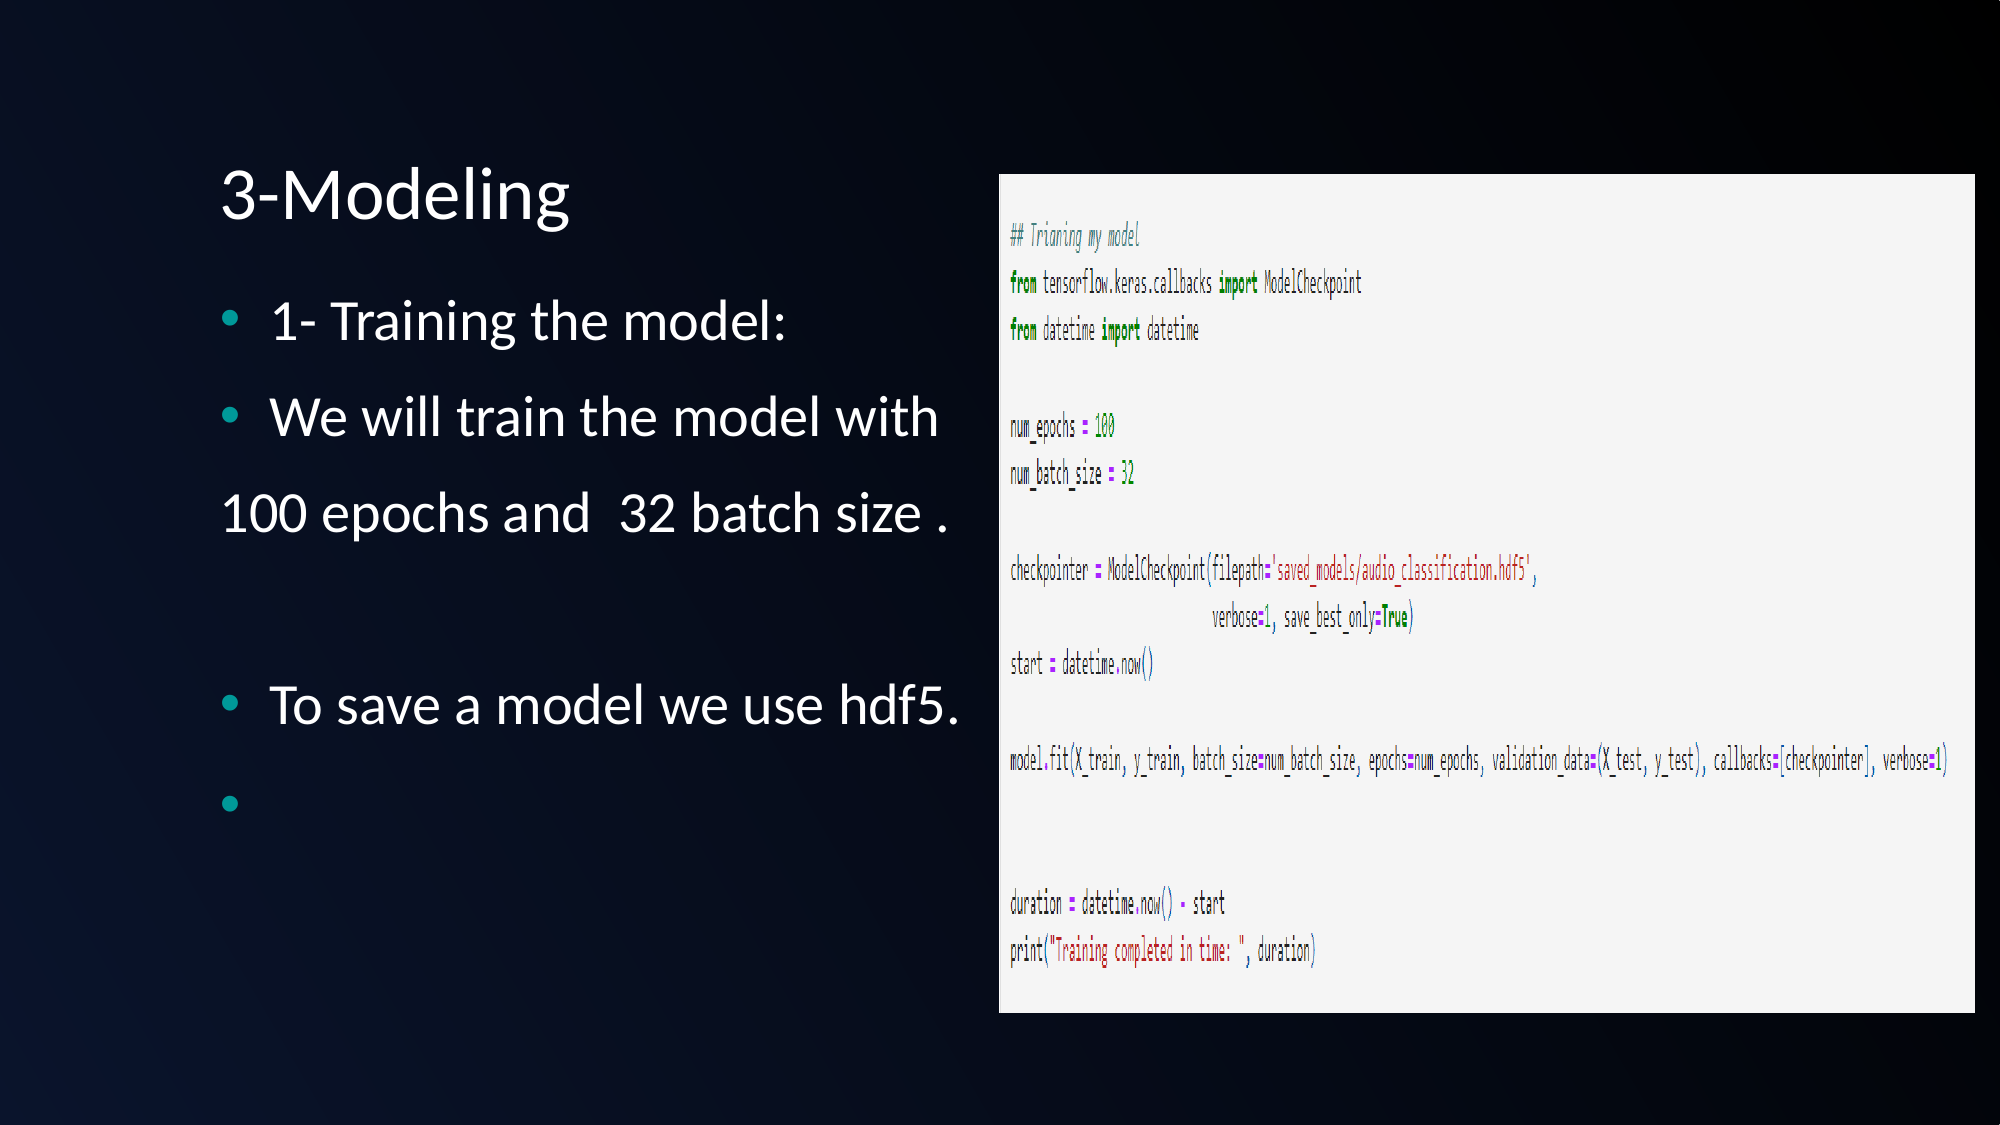

# 3-Modeling
1- Training the model:
We will train the model with
100 epochs and 32 batch size .
To save a model we use hdf5.